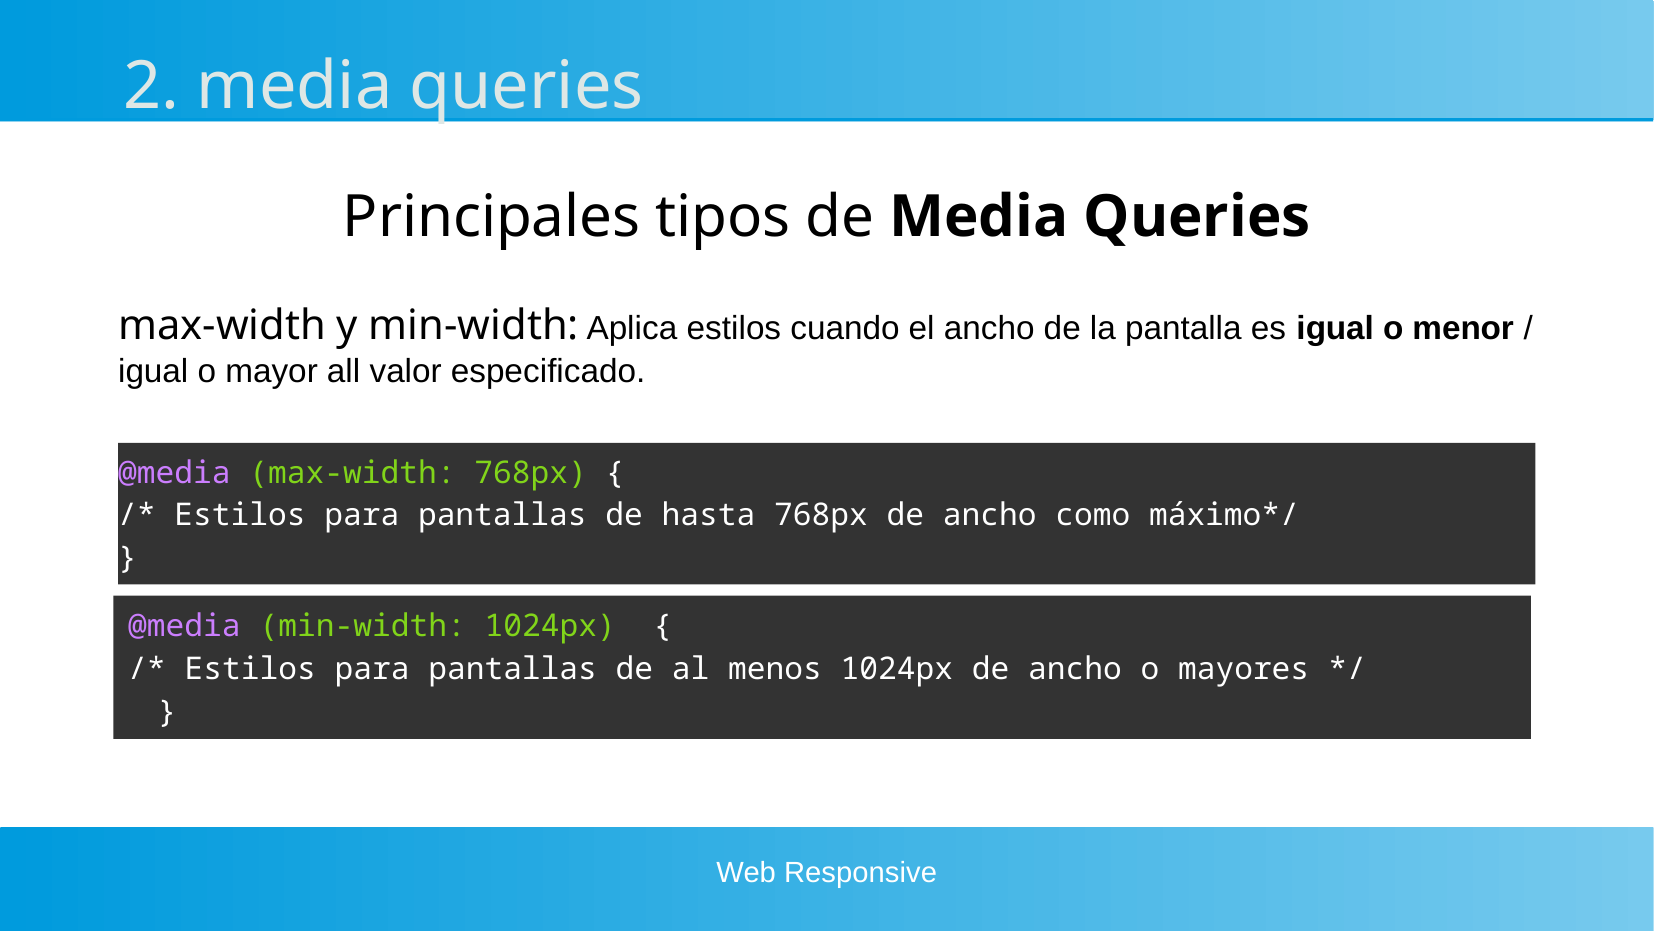

# 2. media queries
Principales tipos de Media Queries
max-width y min-width: Aplica estilos cuando el ancho de la pantalla es igual o menor / igual o mayor all valor especificado.
@media (max-width: 768px) {
/* Estilos para pantallas de hasta 768px de ancho como máximo*/
}
@media (min-width: 1024px) {
/* Estilos para pantallas de al menos 1024px de ancho o mayores */
}
Web Responsive